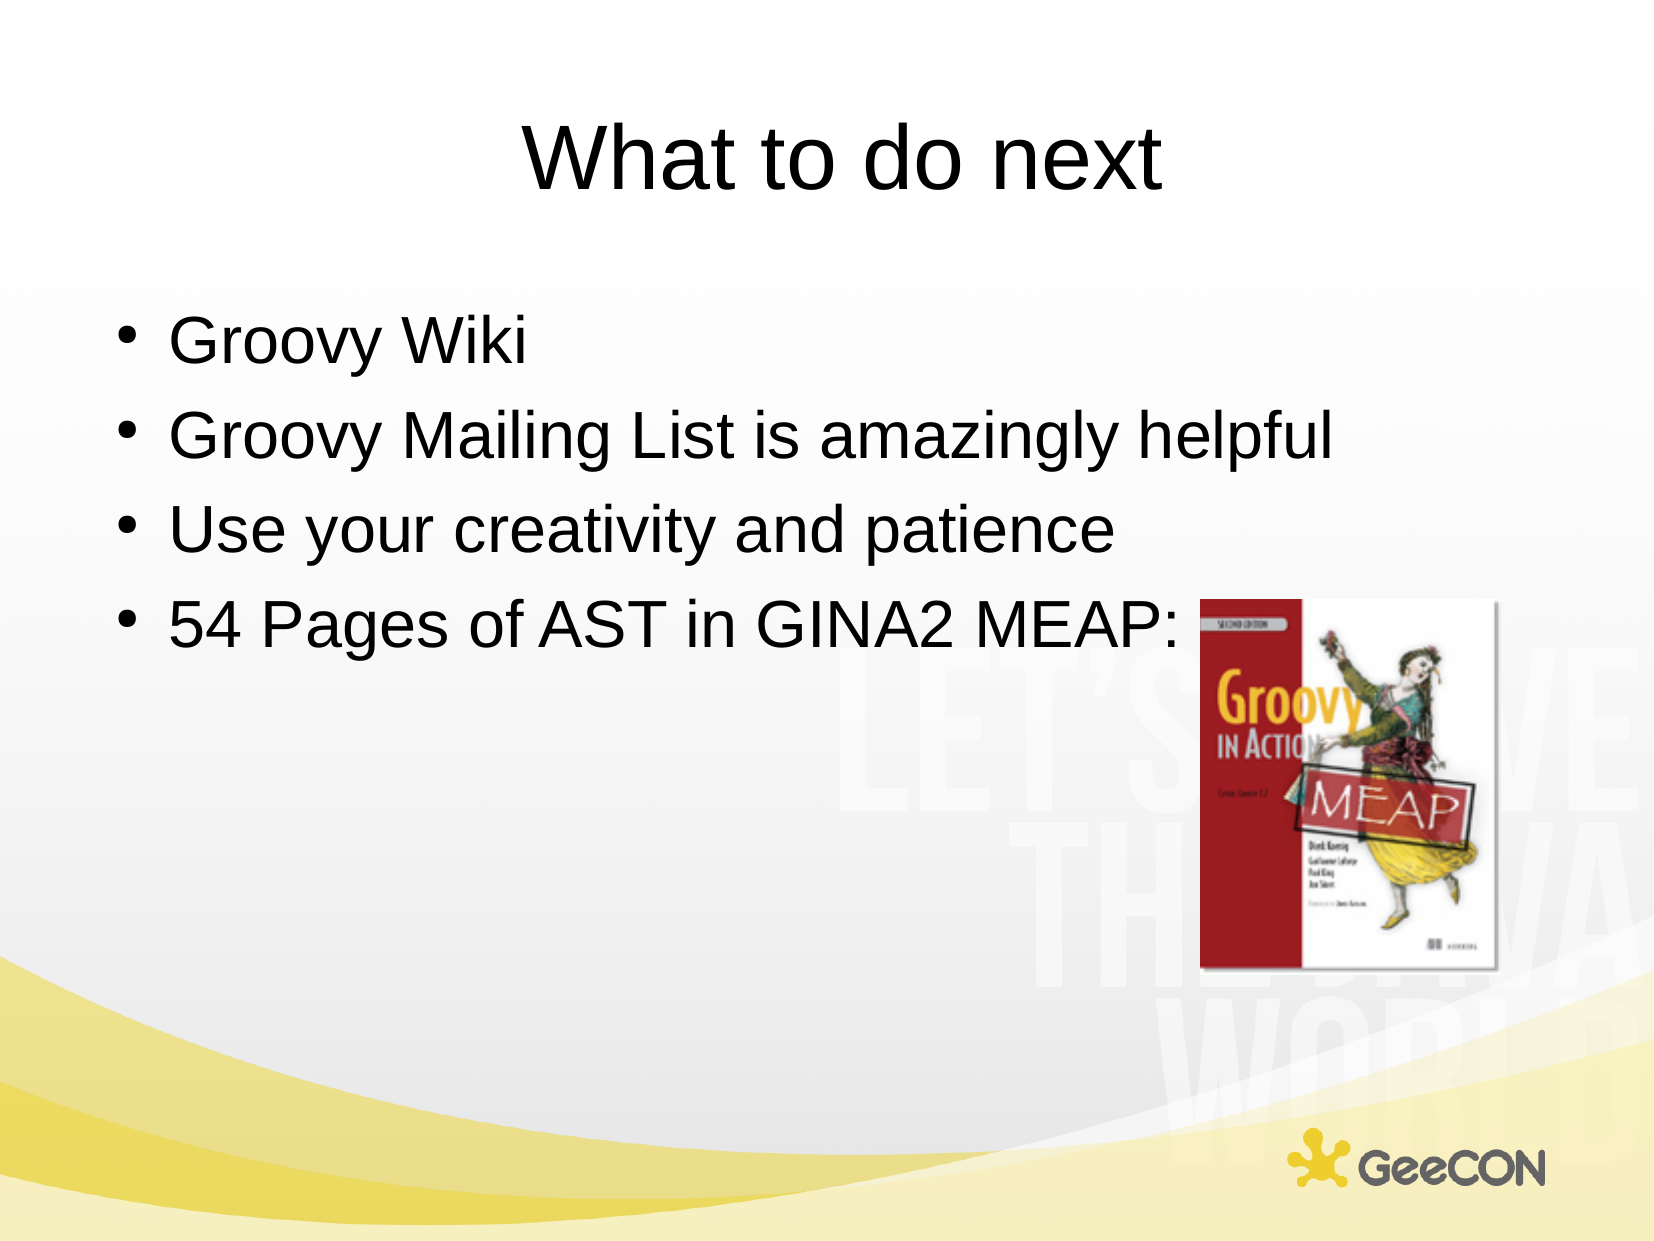

# What to do next
Groovy Wiki
Groovy Mailing List is amazingly helpful
Use your creativity and patience
54 Pages of AST in GINA2 MEAP: